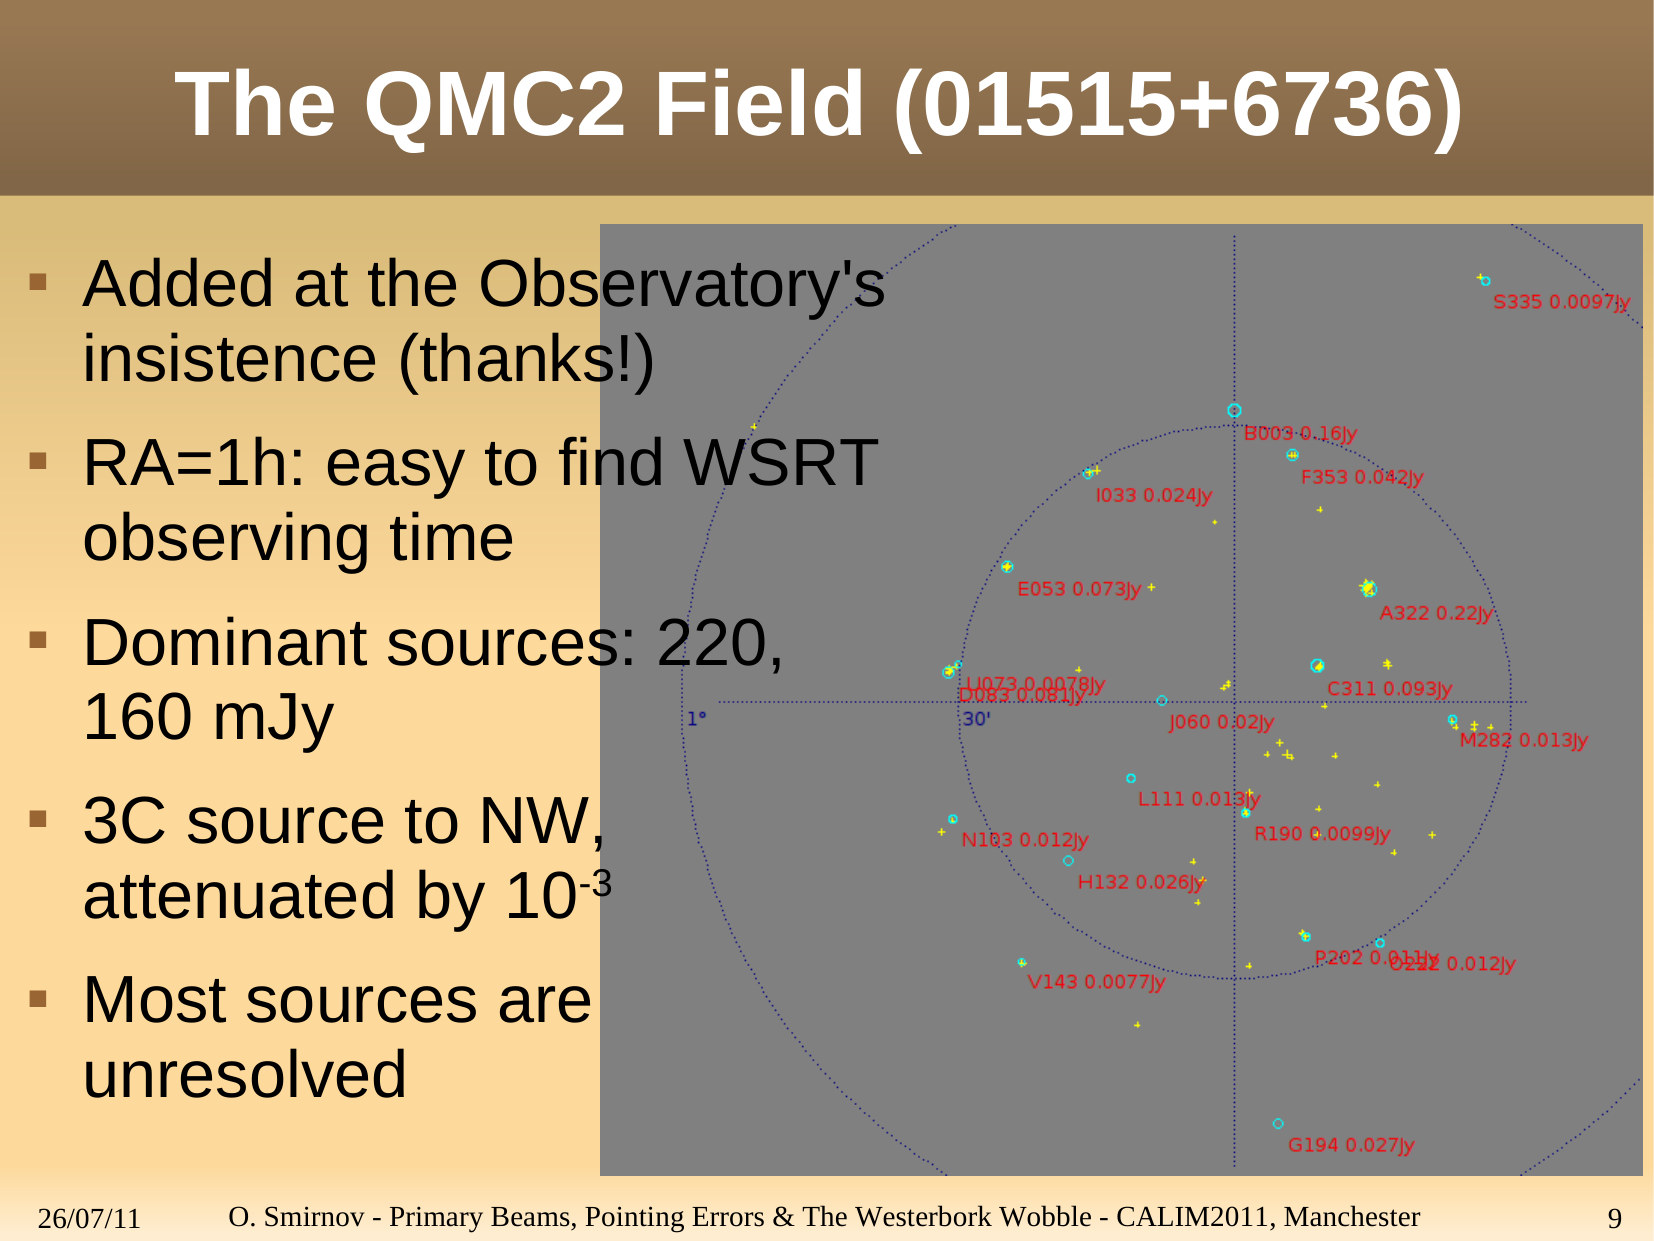

# The QMC2 Field (01515+6736)
Added at the Observatory's insistence (thanks!)
RA=1h: easy to find WSRT observing time
Dominant sources: 220, 160 mJy
3C source to NW, attenuated by 10-3
Most sources are unresolved
O. Smirnov - Primary Beams, Pointing Errors & The Westerbork Wobble - CALIM2011, Manchester
26/07/11
9